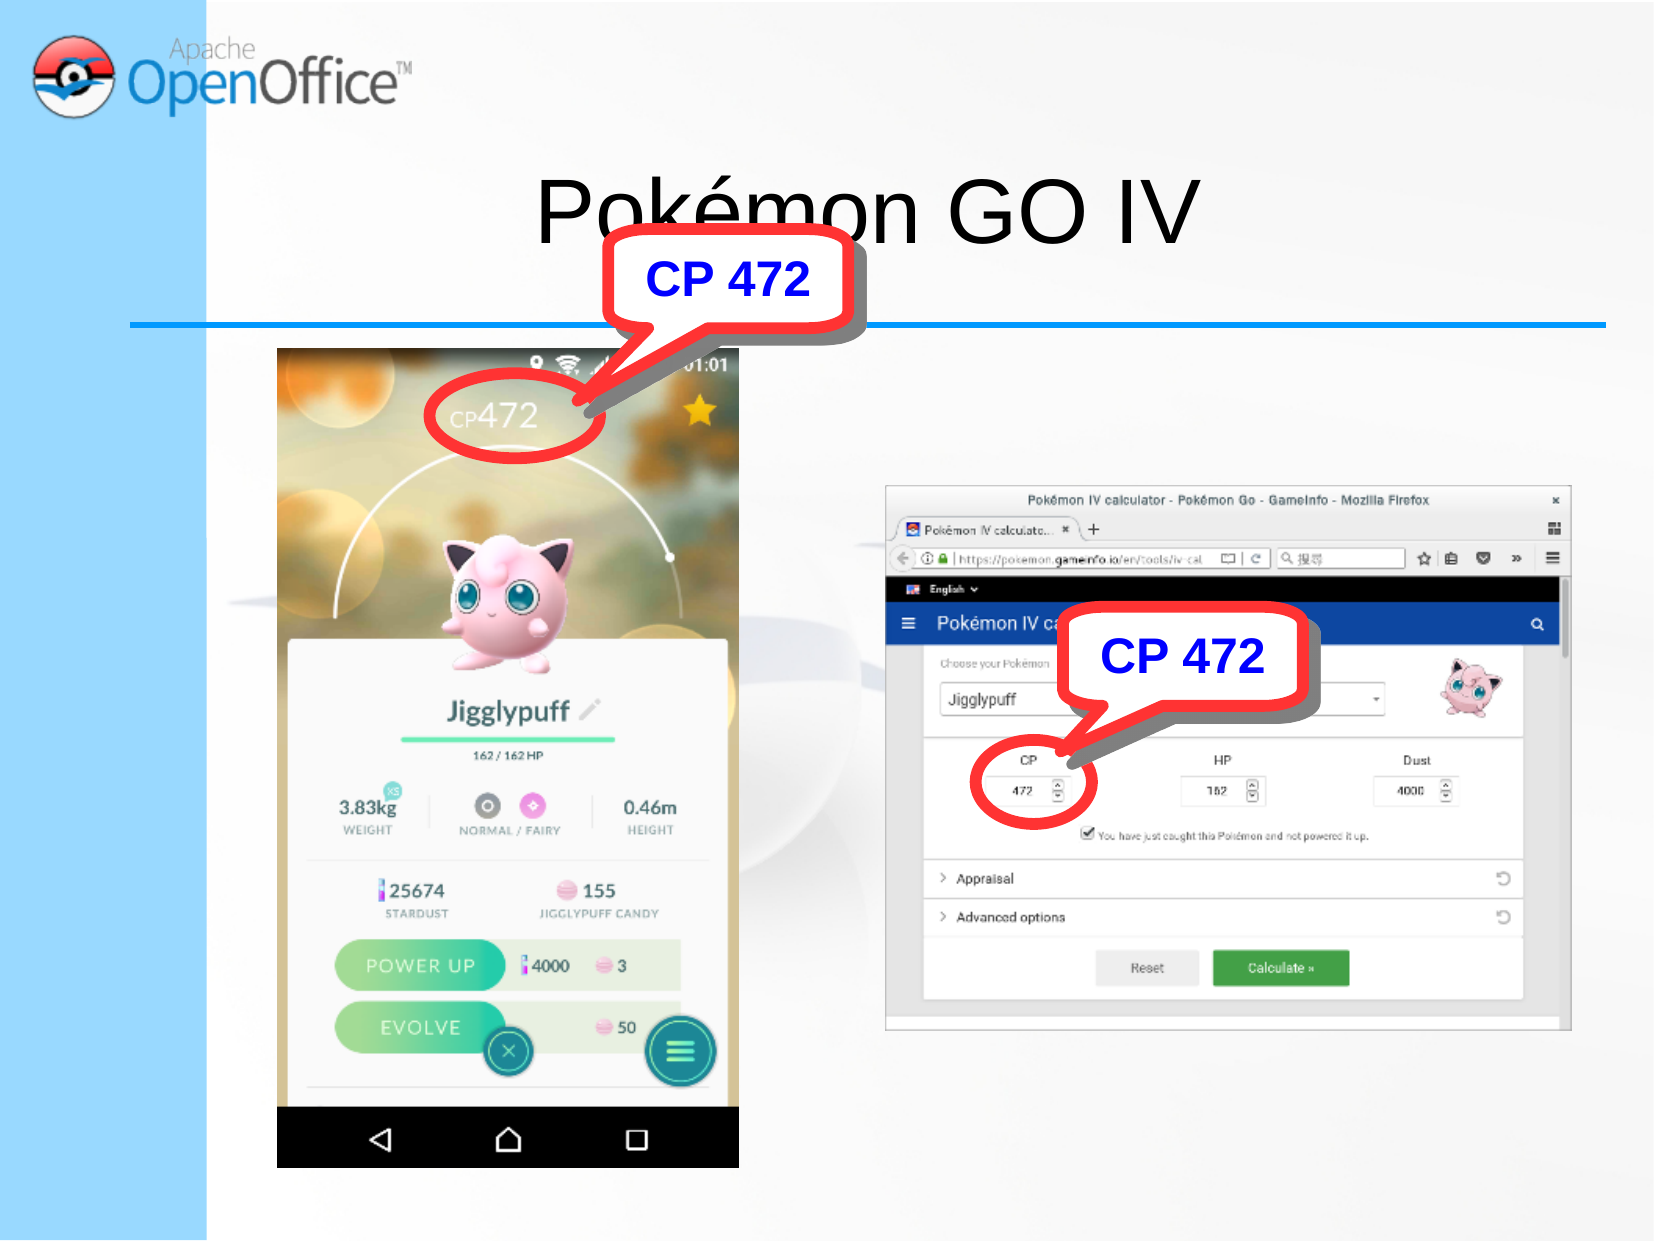

# Pokémon GO IV
CP 472
CP 472